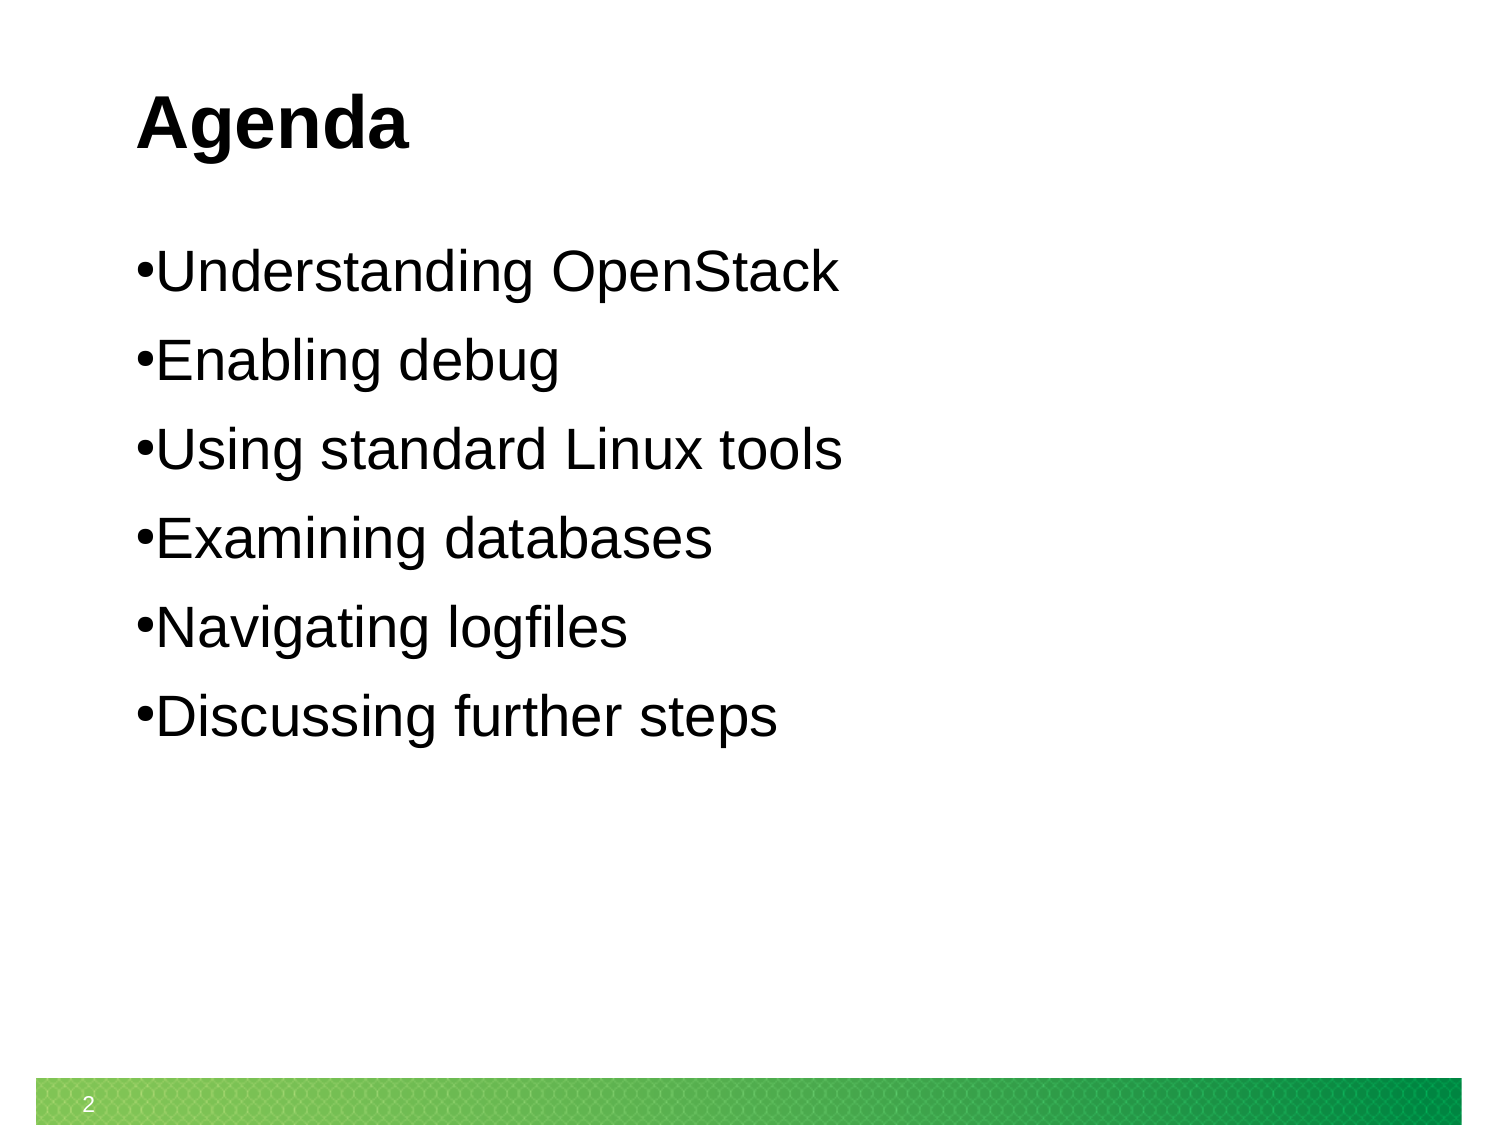

# Agenda
Understanding OpenStack
Enabling debug
Using standard Linux tools
Examining databases
Navigating logfiles
Discussing further steps